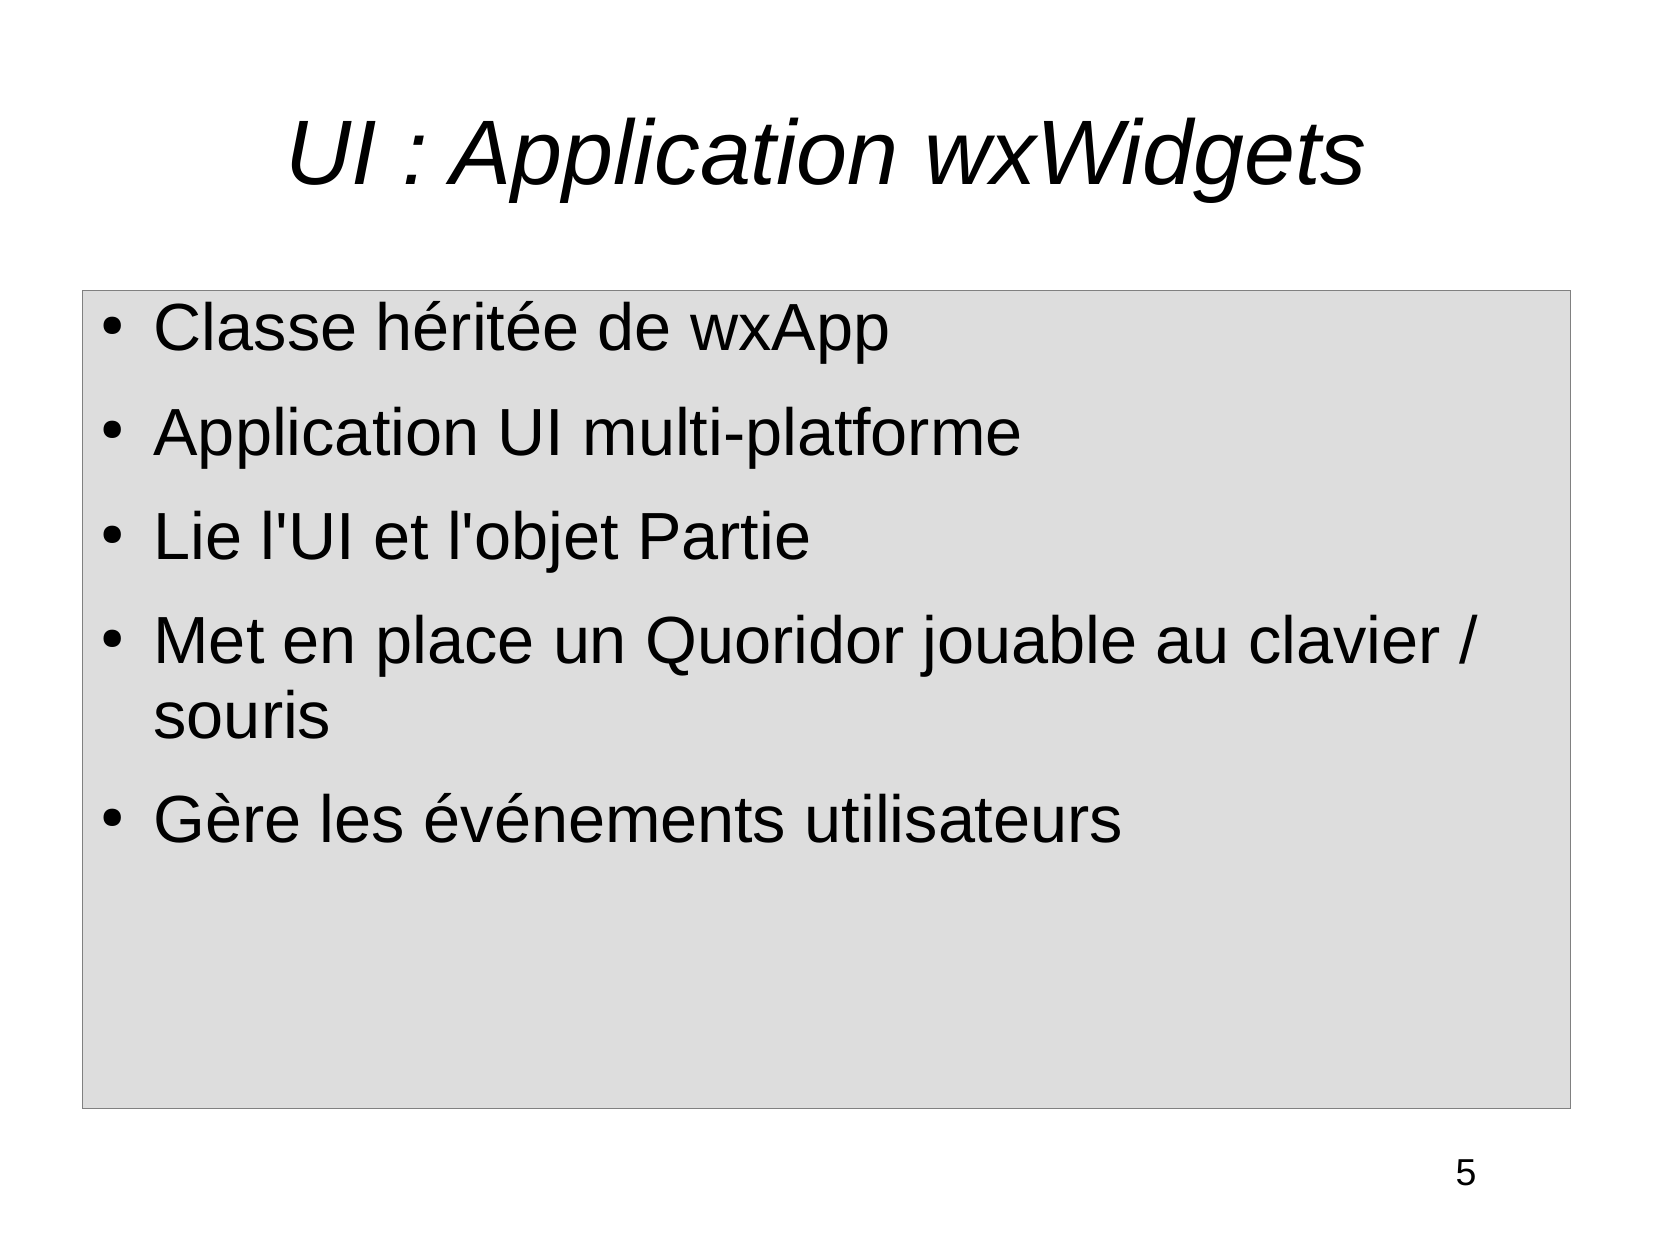

# UI : Application wxWidgets
Classe héritée de wxApp
Application UI multi-platforme
Lie l'UI et l'objet Partie
Met en place un Quoridor jouable au clavier / souris
Gère les événements utilisateurs